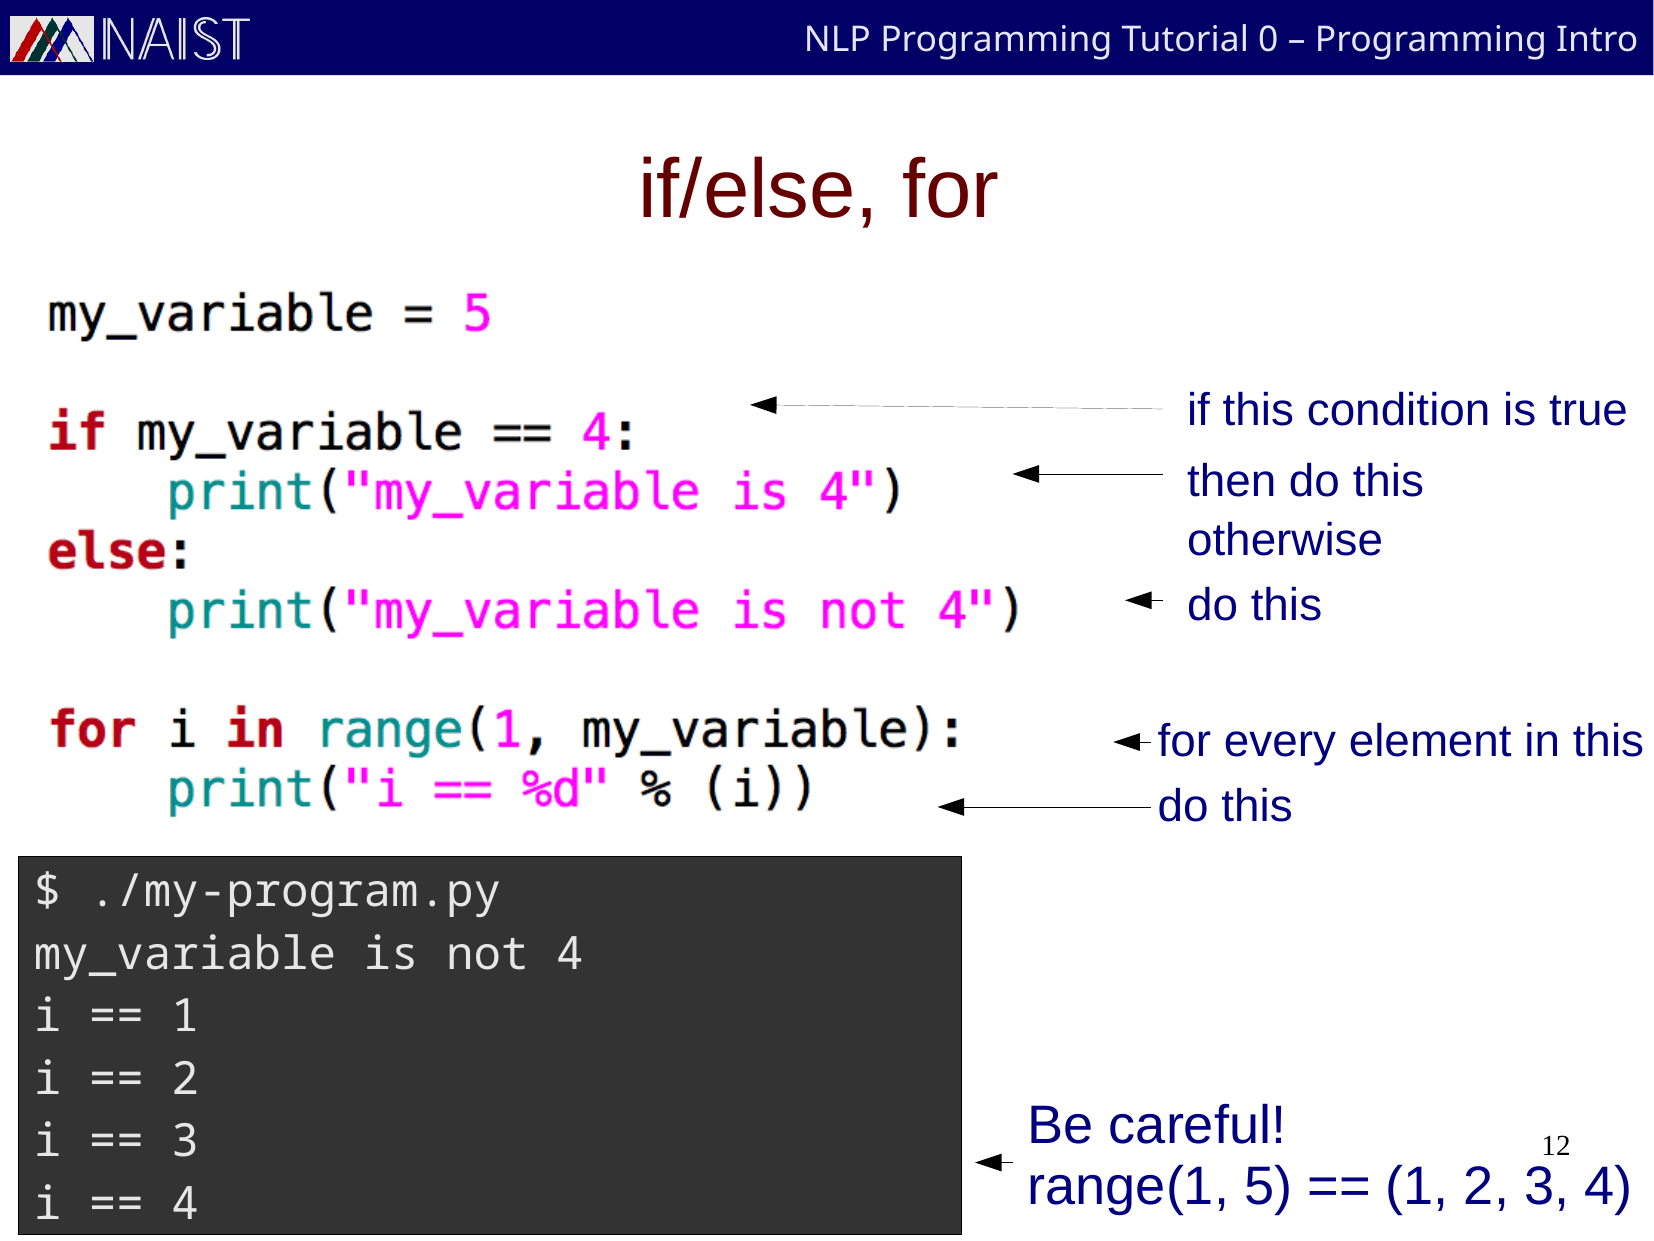

# if/else, for
if this condition is true
then do this
otherwise
do this
for every element in this
do this
$ ./my-program.py
my_variable is not 4
i == 1
i == 2
i == 3
i == 4
Be careful!
range(1, 5) == (1, 2, 3, 4)
12